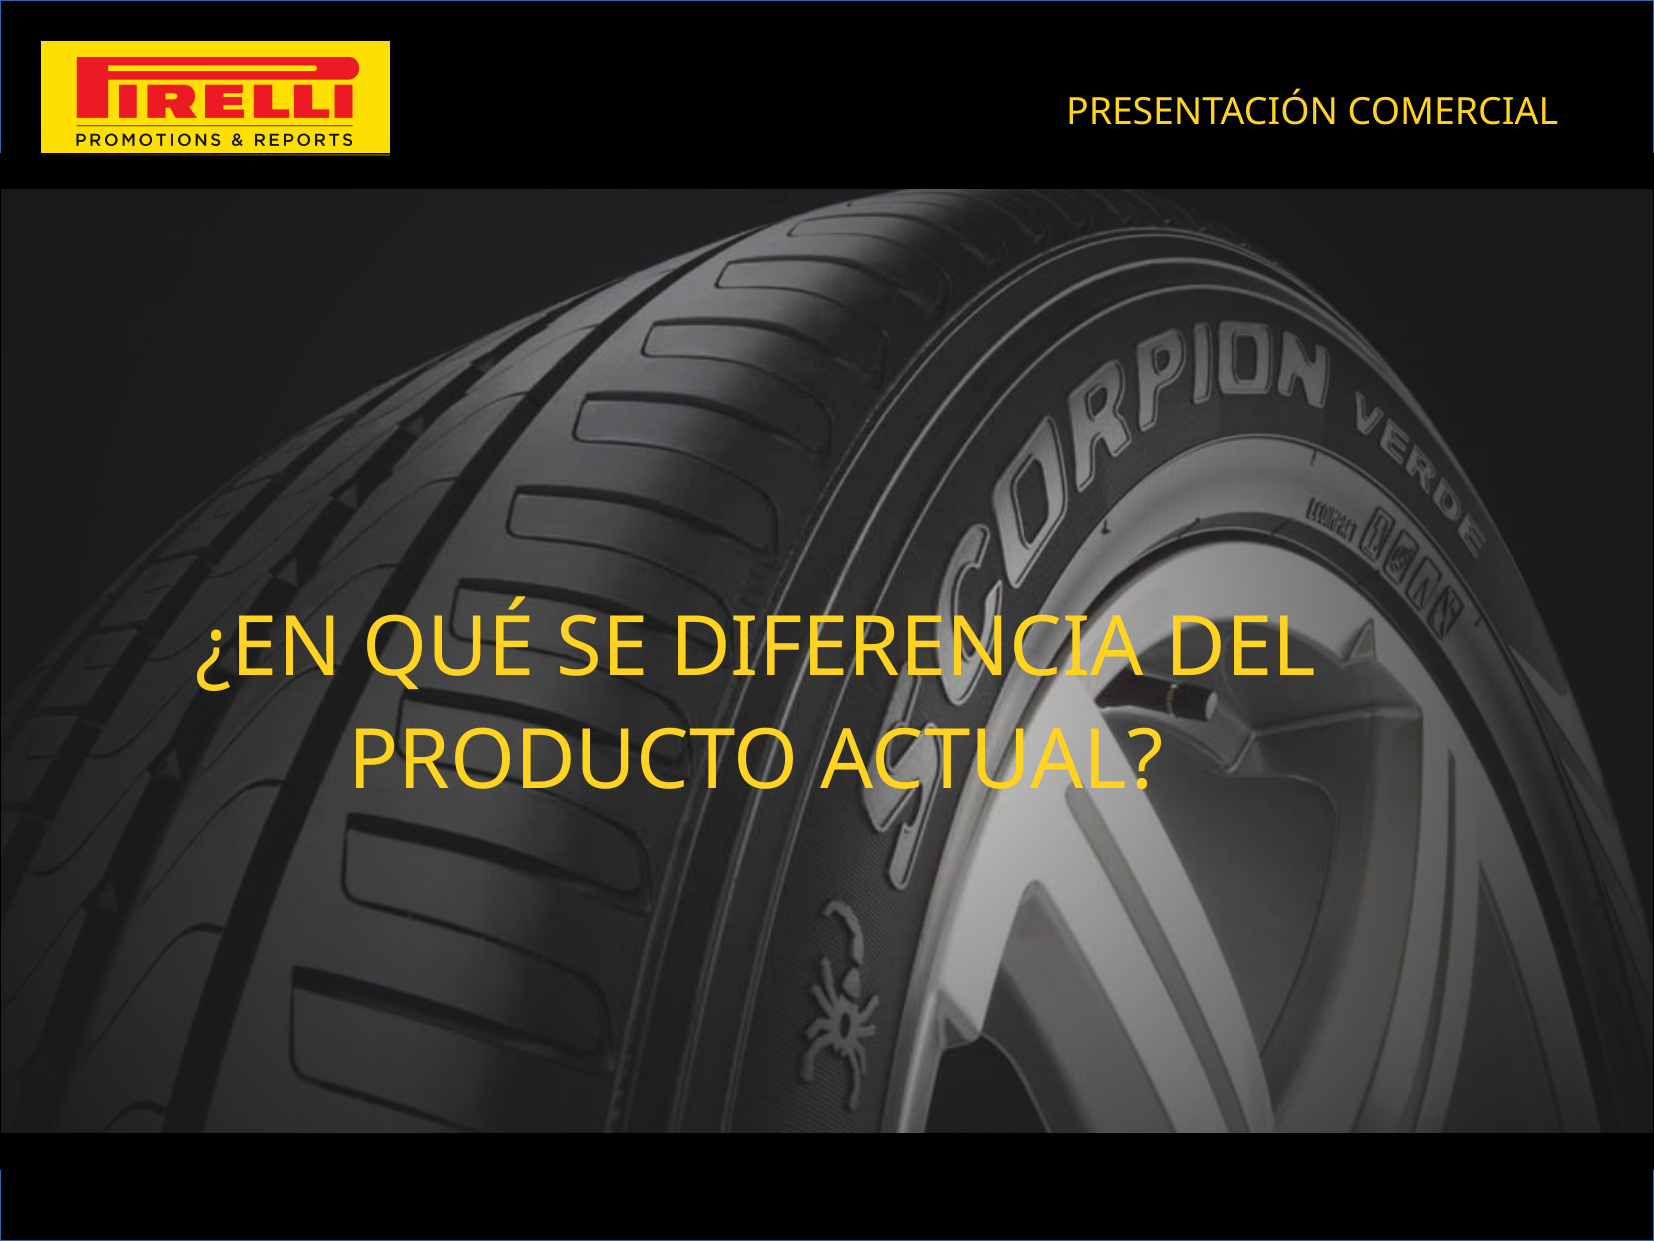

PRESENTACIÓN COMERCIAL
¿EN QUÉ SE DIFERENCIA DEL
PRODUCTO ACTUAL?